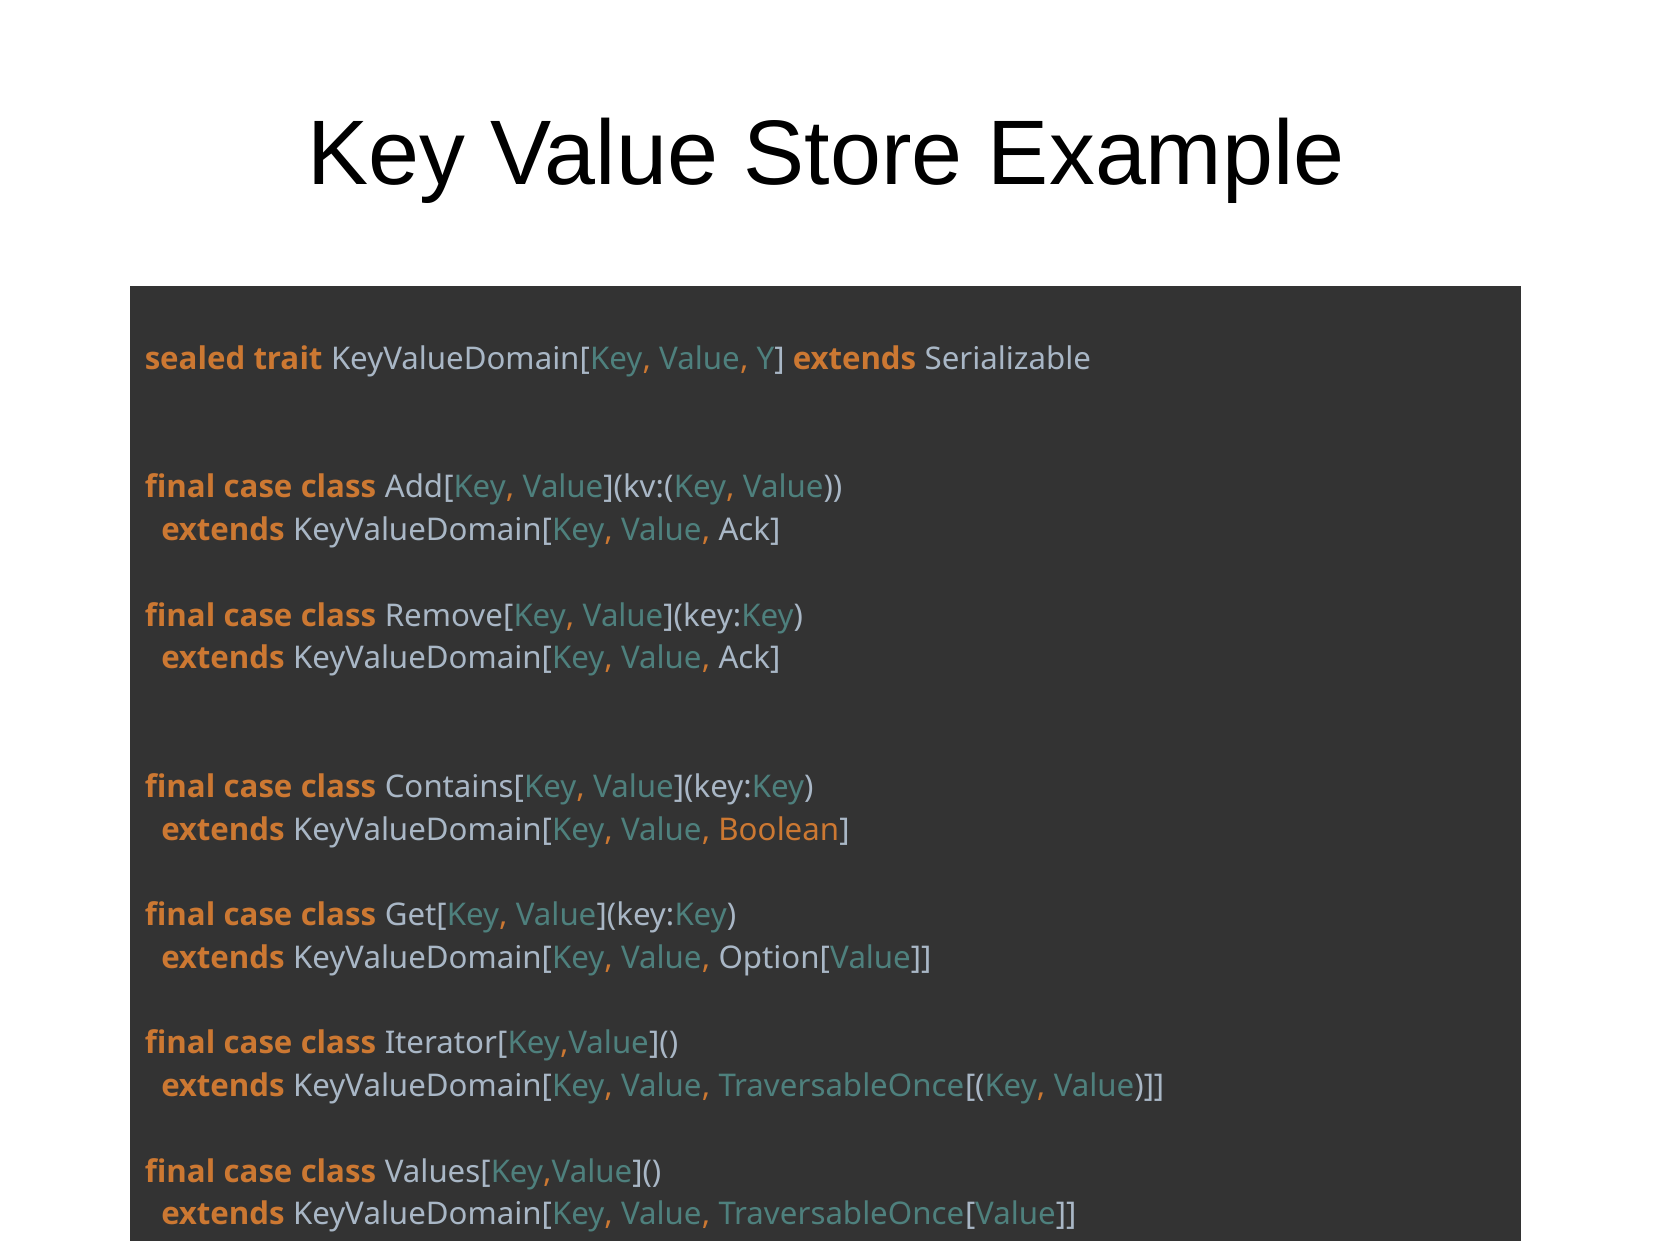

# Key Value Store Example
sealed trait KeyValueDomain[Key, Value, Y] extends Serializable
final case class Add[Key, Value](kv:(Key, Value))
 extends KeyValueDomain[Key, Value, Ack]
final case class Remove[Key, Value](key:Key)
 extends KeyValueDomain[Key, Value, Ack]
final case class Contains[Key, Value](key:Key)
 extends KeyValueDomain[Key, Value, Boolean]
final case class Get[Key, Value](key:Key)
 extends KeyValueDomain[Key, Value, Option[Value]]
final case class Iterator[Key,Value]()
 extends KeyValueDomain[Key, Value, TraversableOnce[(Key, Value)]]
final case class Values[Key,Value]()
 extends KeyValueDomain[Key, Value, TraversableOnce[Value]]